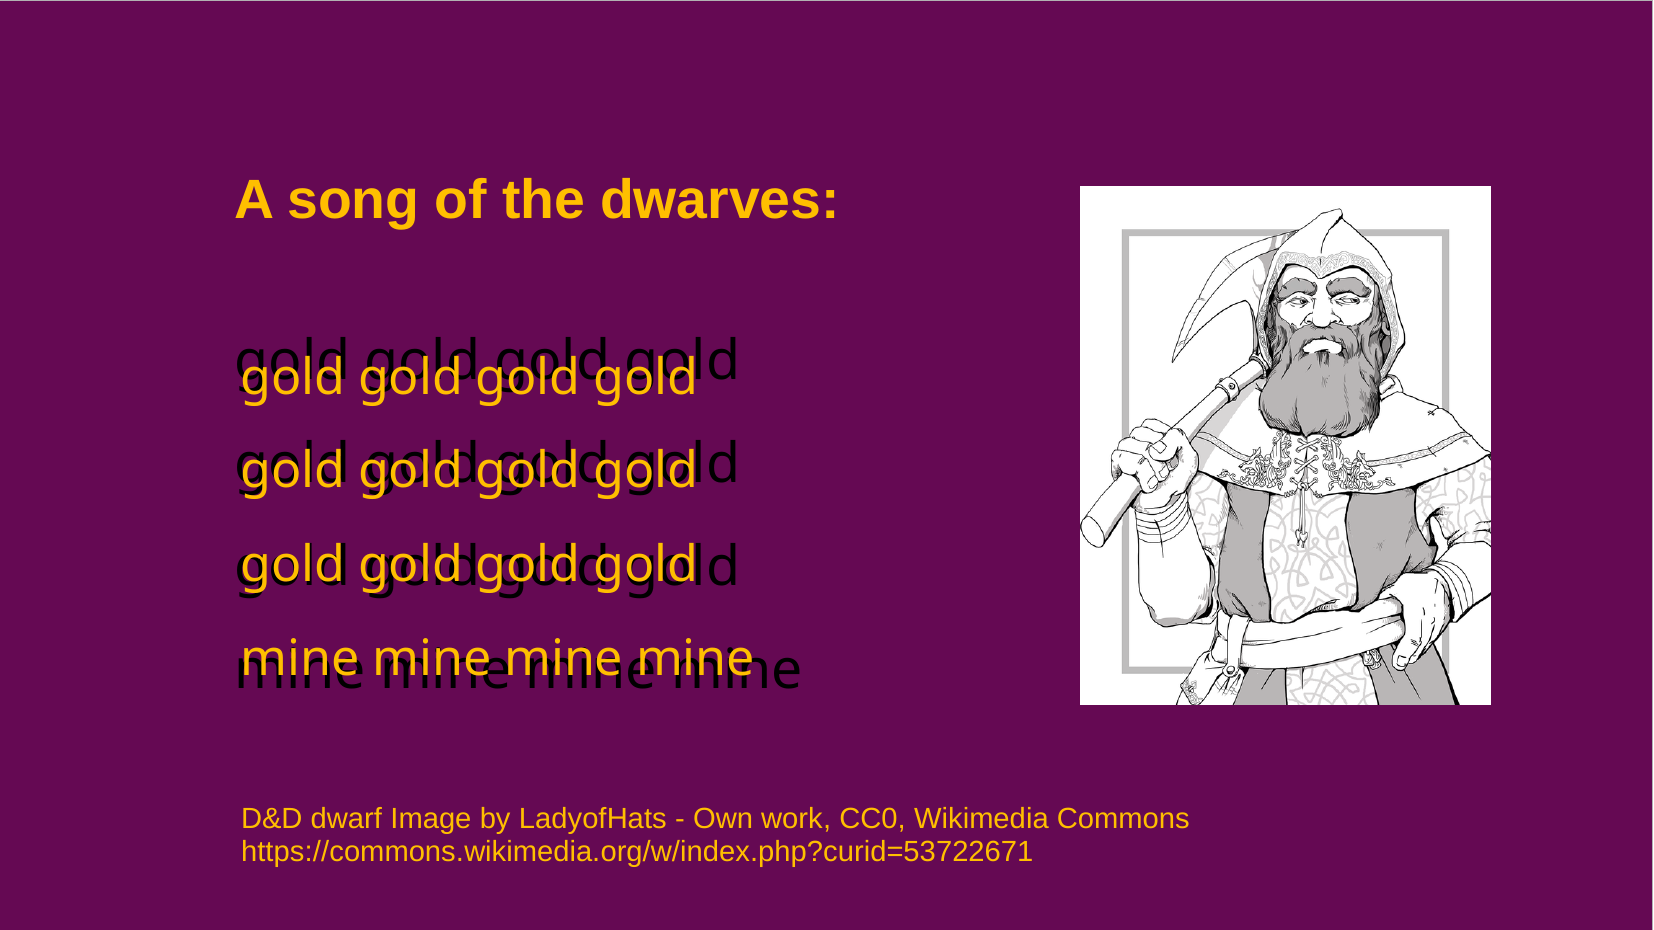

gold gold gold gold
gold gold gold gold
gold gold gold gold
mine mine mine mine
# A song of the dwarves:
gold gold gold gold
gold gold gold gold
gold gold gold gold
mine mine mine mine
D&D dwarf Image by LadyofHats - Own work, CC0, Wikimedia Commons
https://commons.wikimedia.org/w/index.php?curid=53722671